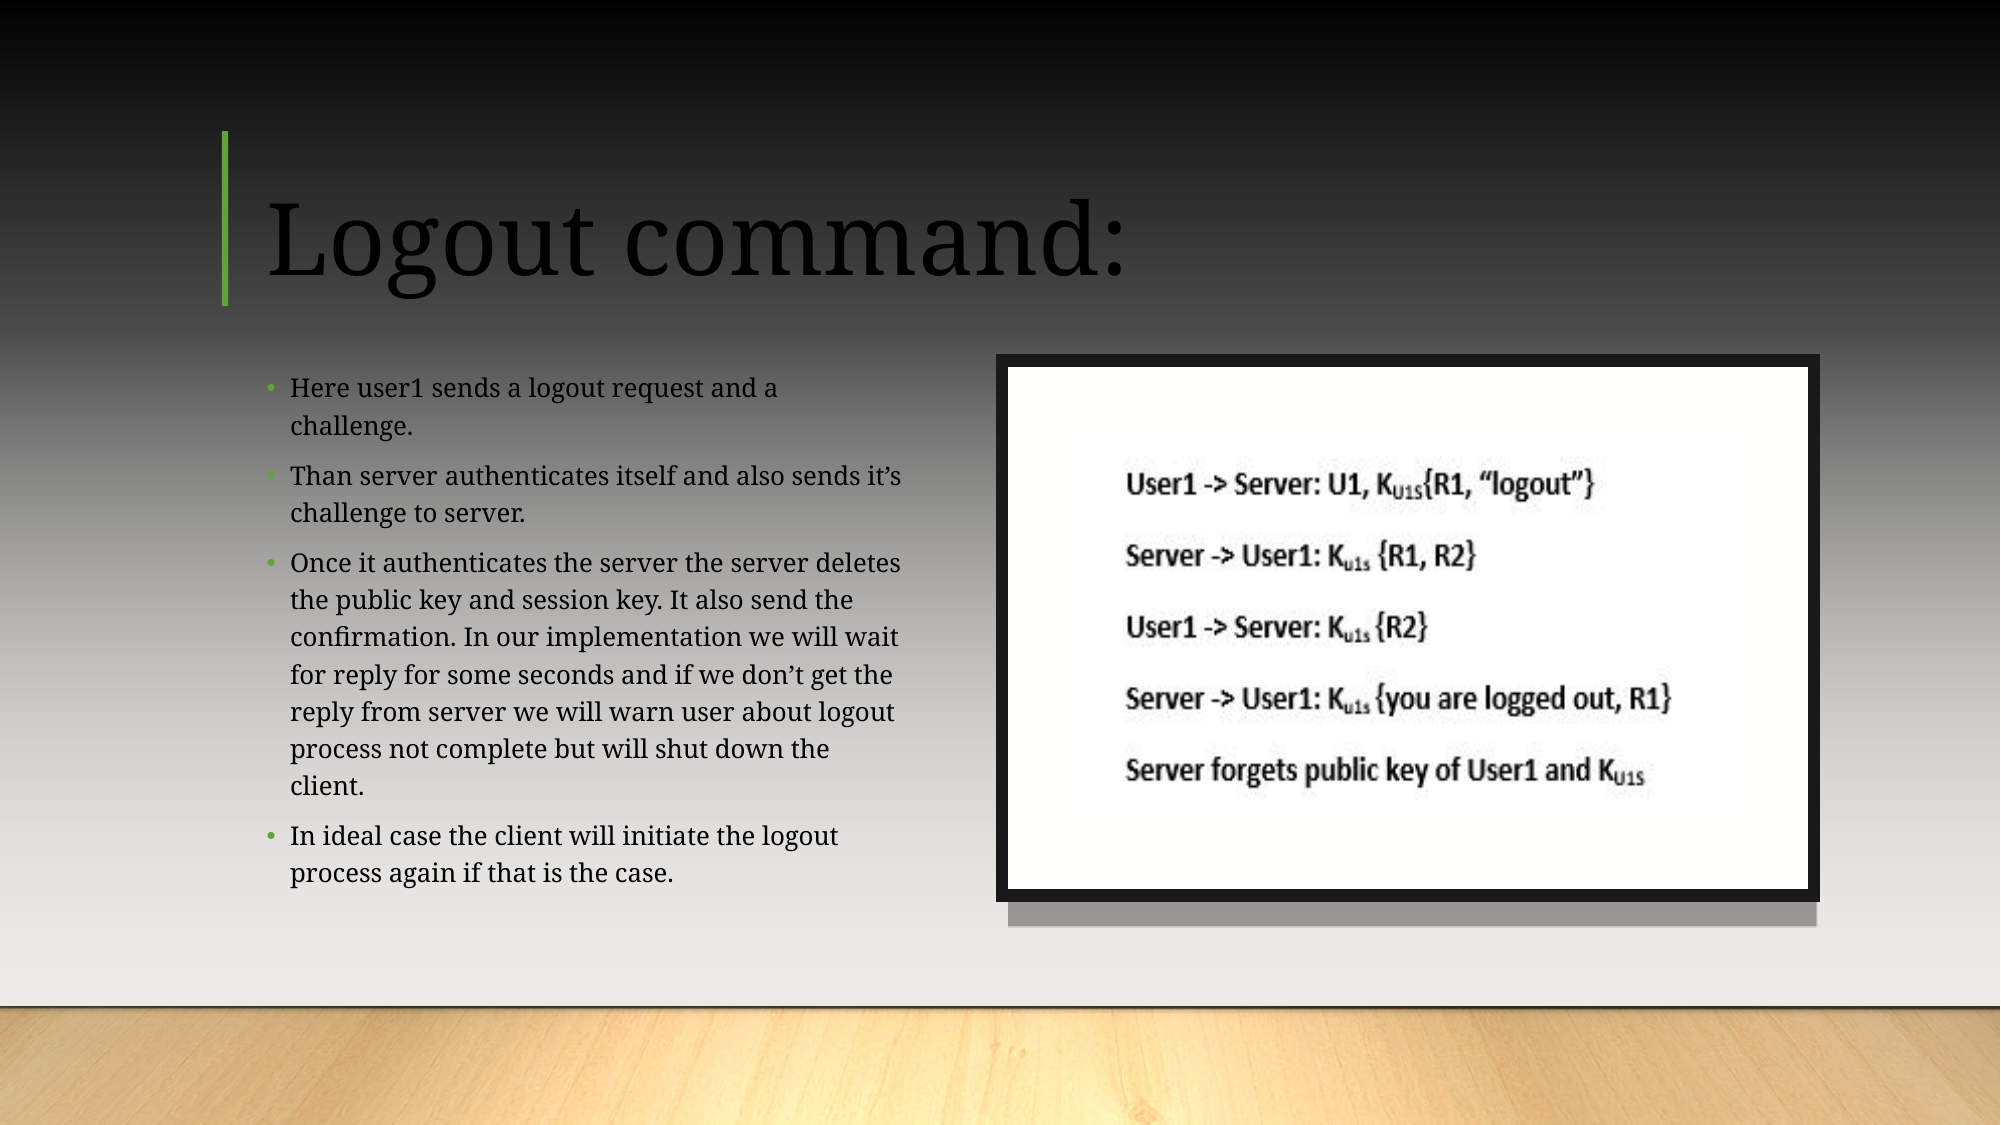

# Logout command:
Here user1 sends a logout request and a challenge.
Than server authenticates itself and also sends it’s challenge to server.
Once it authenticates the server the server deletes the public key and session key. It also send the confirmation. In our implementation we will wait for reply for some seconds and if we don’t get the reply from server we will warn user about logout process not complete but will shut down the client.
In ideal case the client will initiate the logout process again if that is the case.